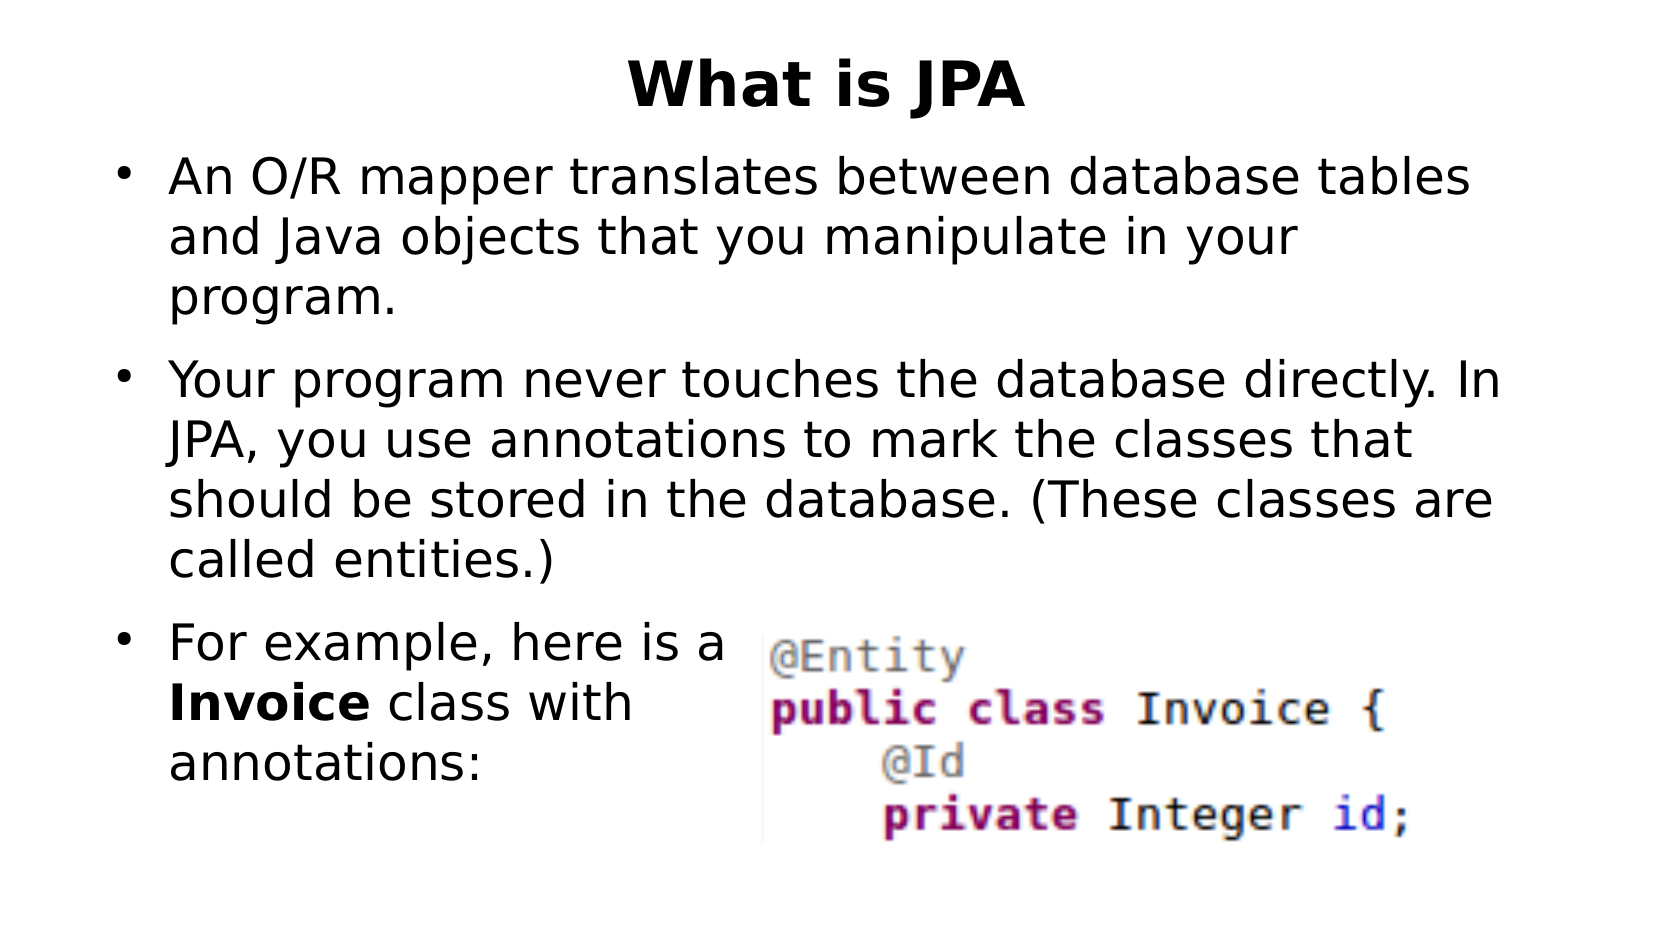

# What is JPA
An O/R mapper translates between database tables and Java objects that you manipulate in your program.
Your program never touches the database directly. In JPA, you use annotations to mark the classes that should be stored in the database. (These classes are called entities.)
For example, here is a
Invoice class with
annotations: